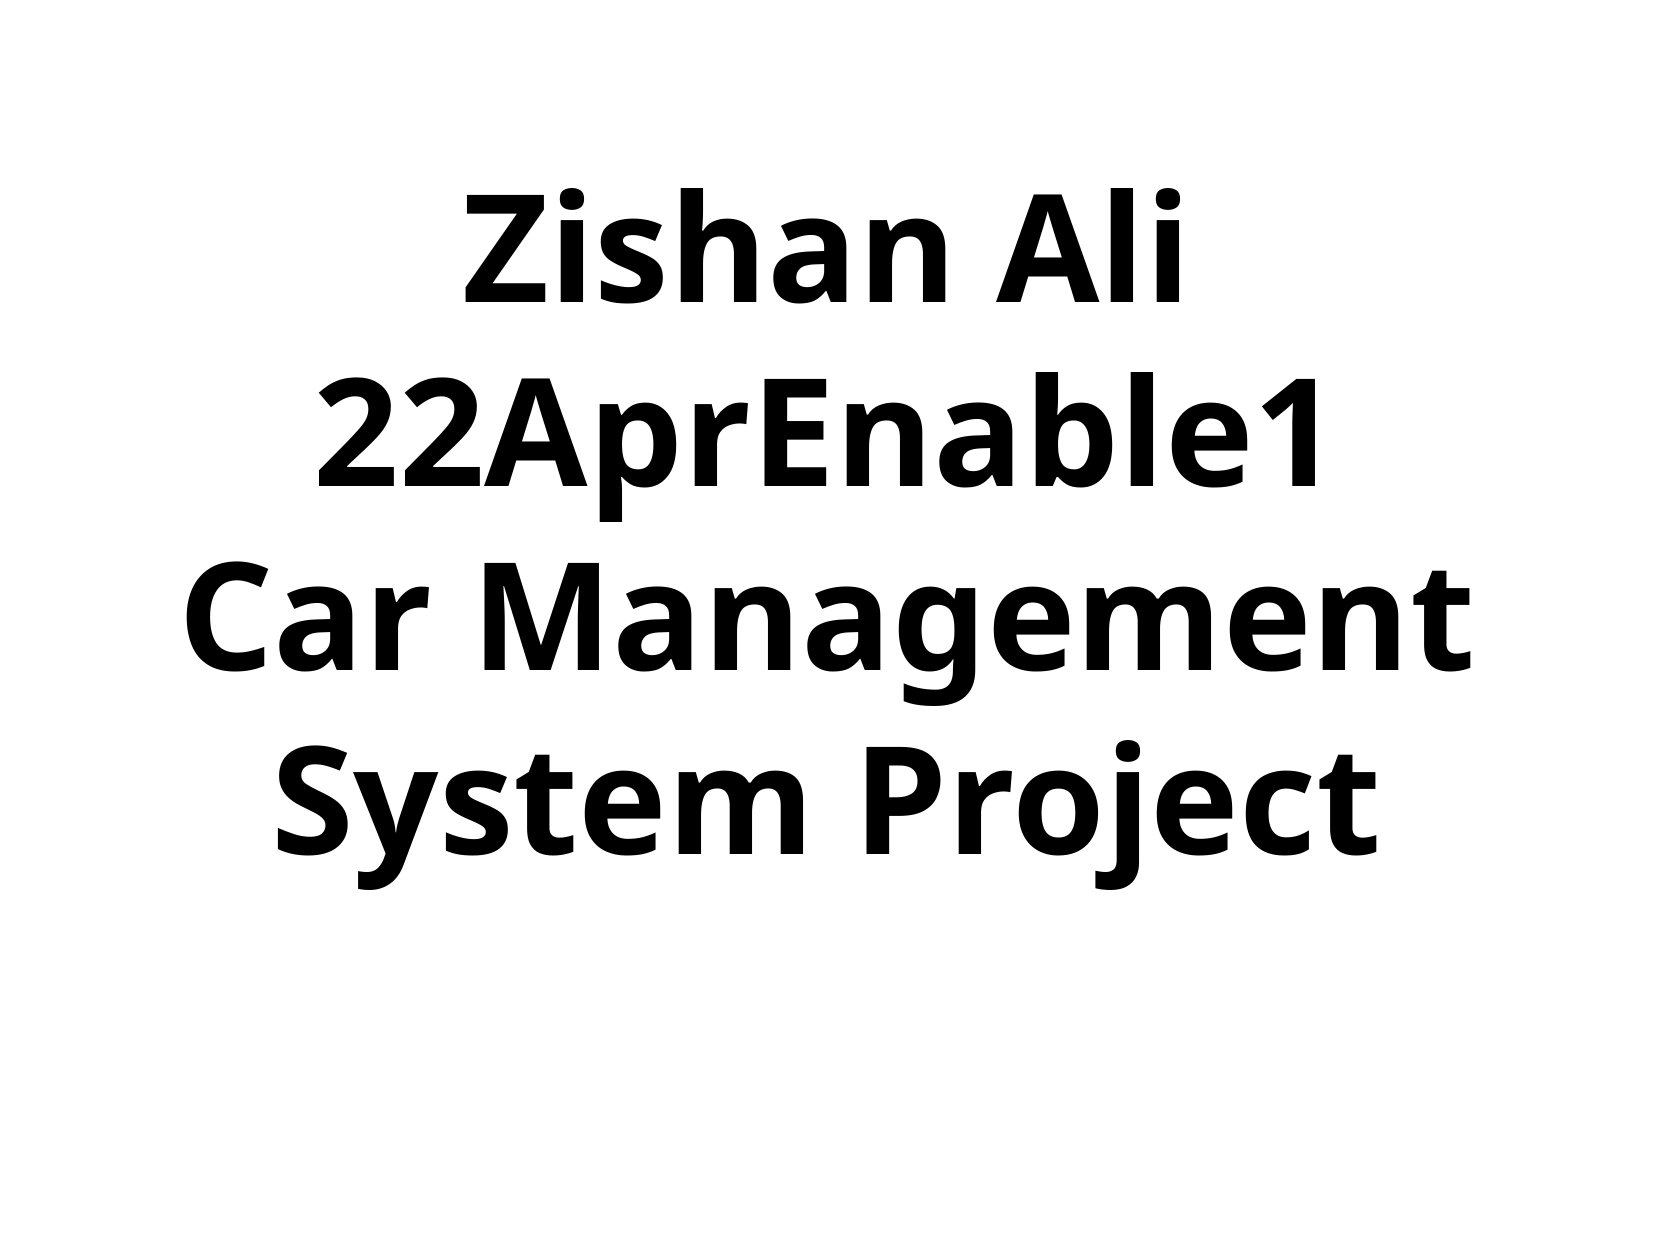

# Zishan Ali 22AprEnable1 Car Management System Project